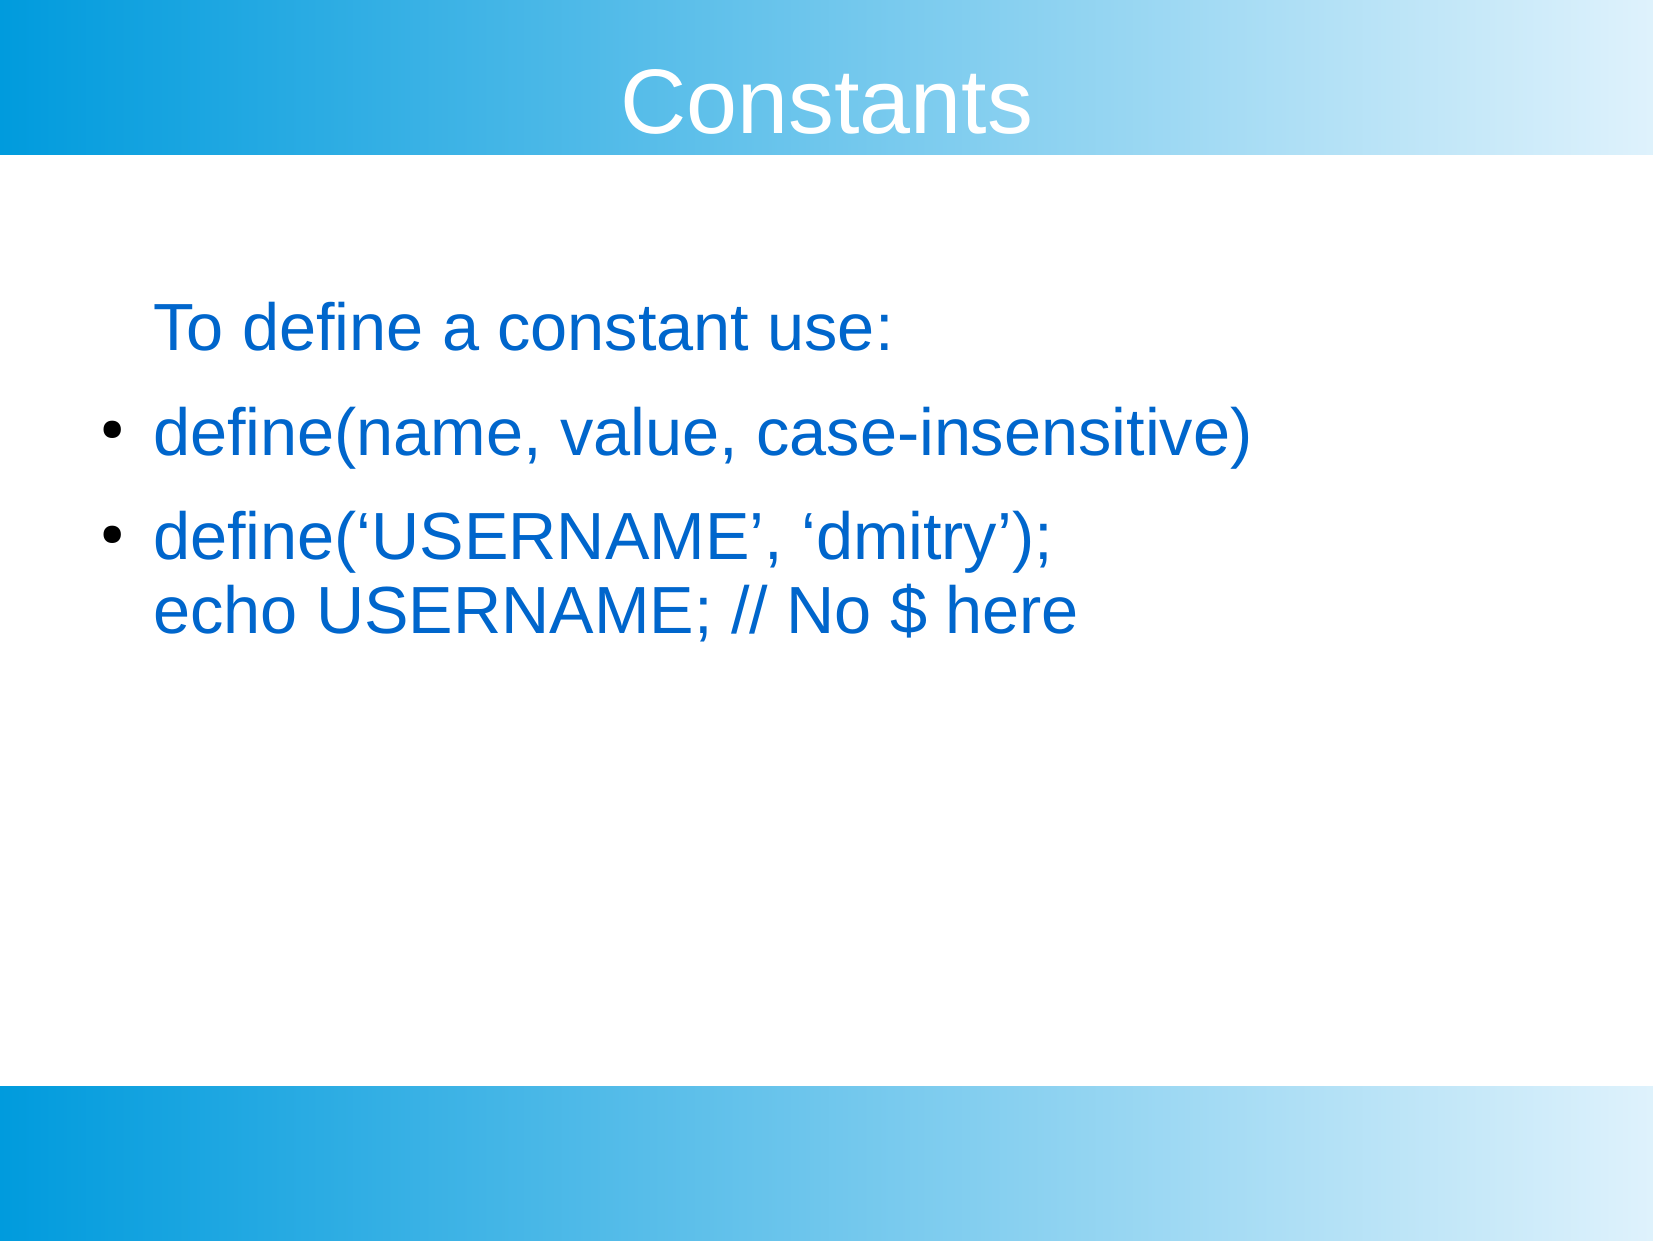

# Constants
To define a constant use:
define(name, value, case-insensitive)
define(‘USERNAME’, ‘dmitry’);
echo USERNAME; // No $ here